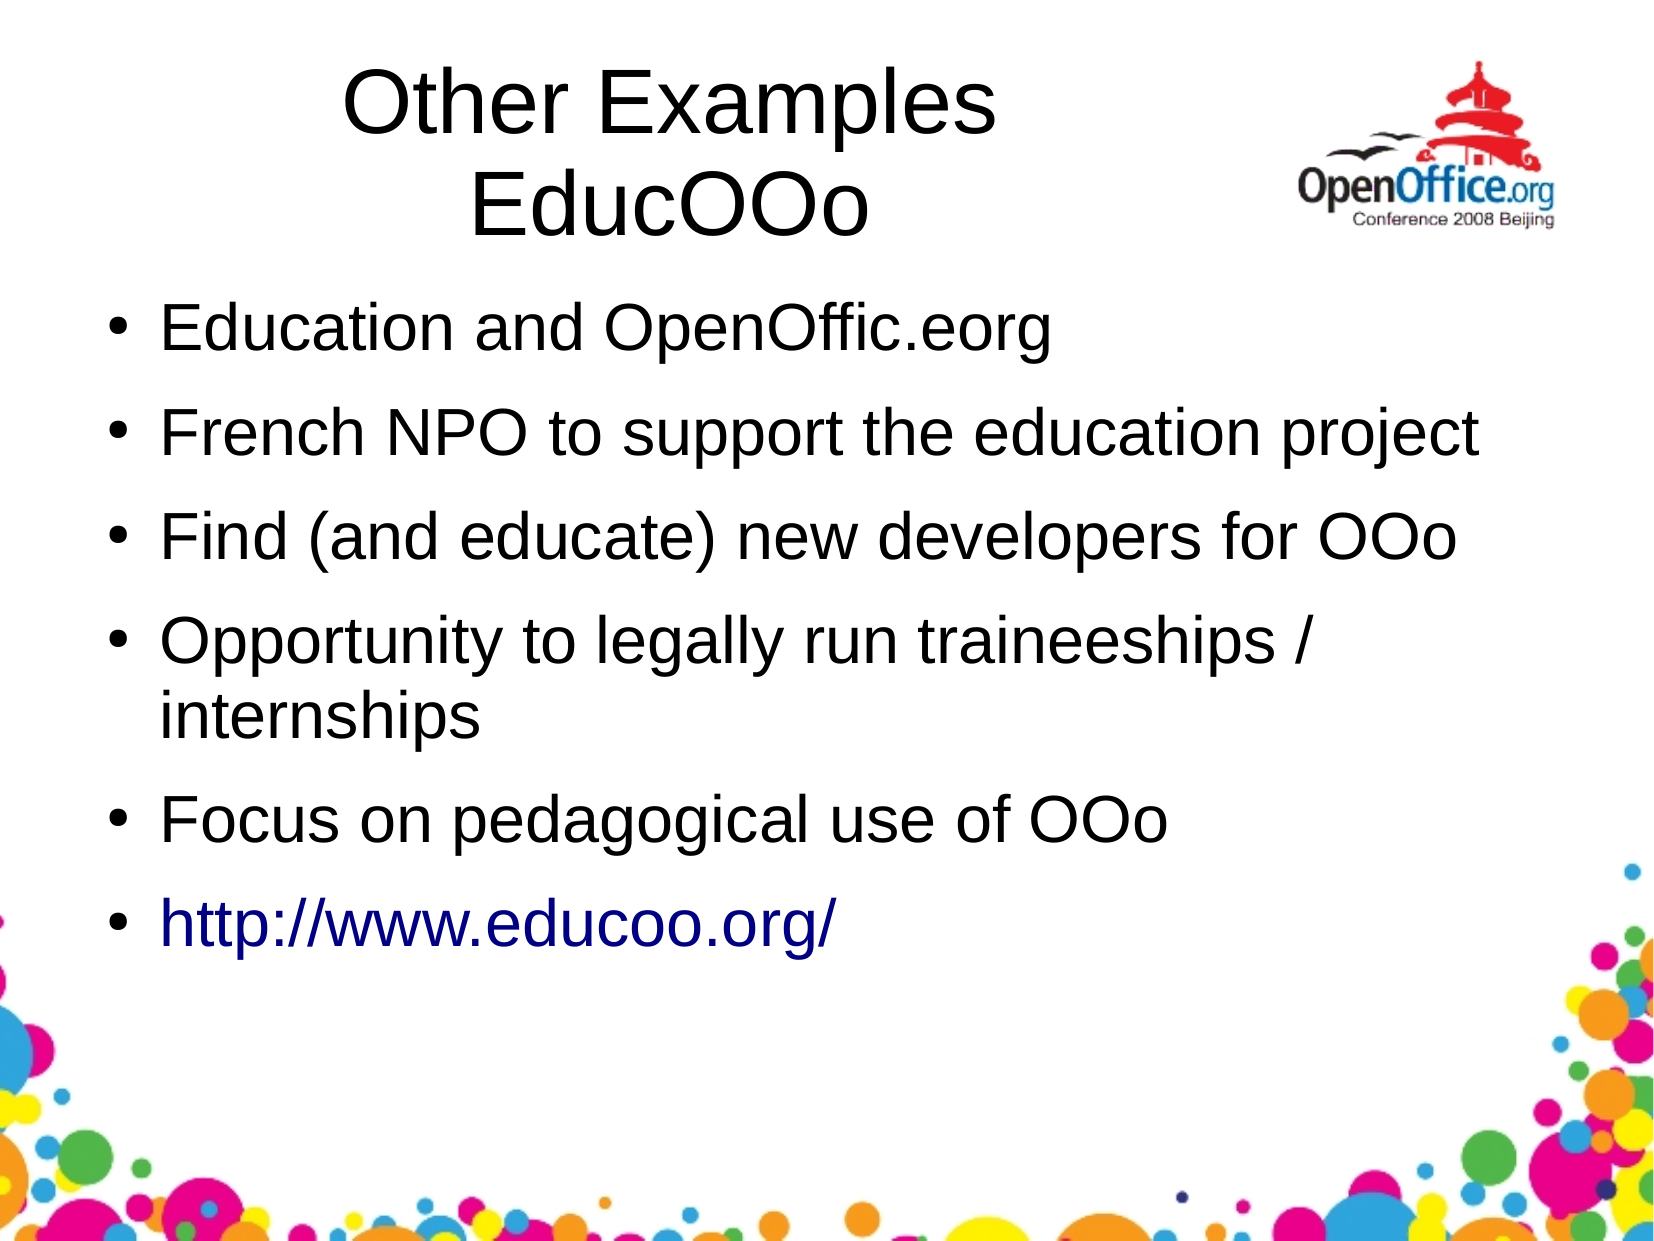

# Other Examples EducOOo
Education and OpenOffic.eorg
French NPO to support the education project
Find (and educate) new developers for OOo
Opportunity to legally run traineeships / internships
Focus on pedagogical use of OOo
http://www.educoo.org/